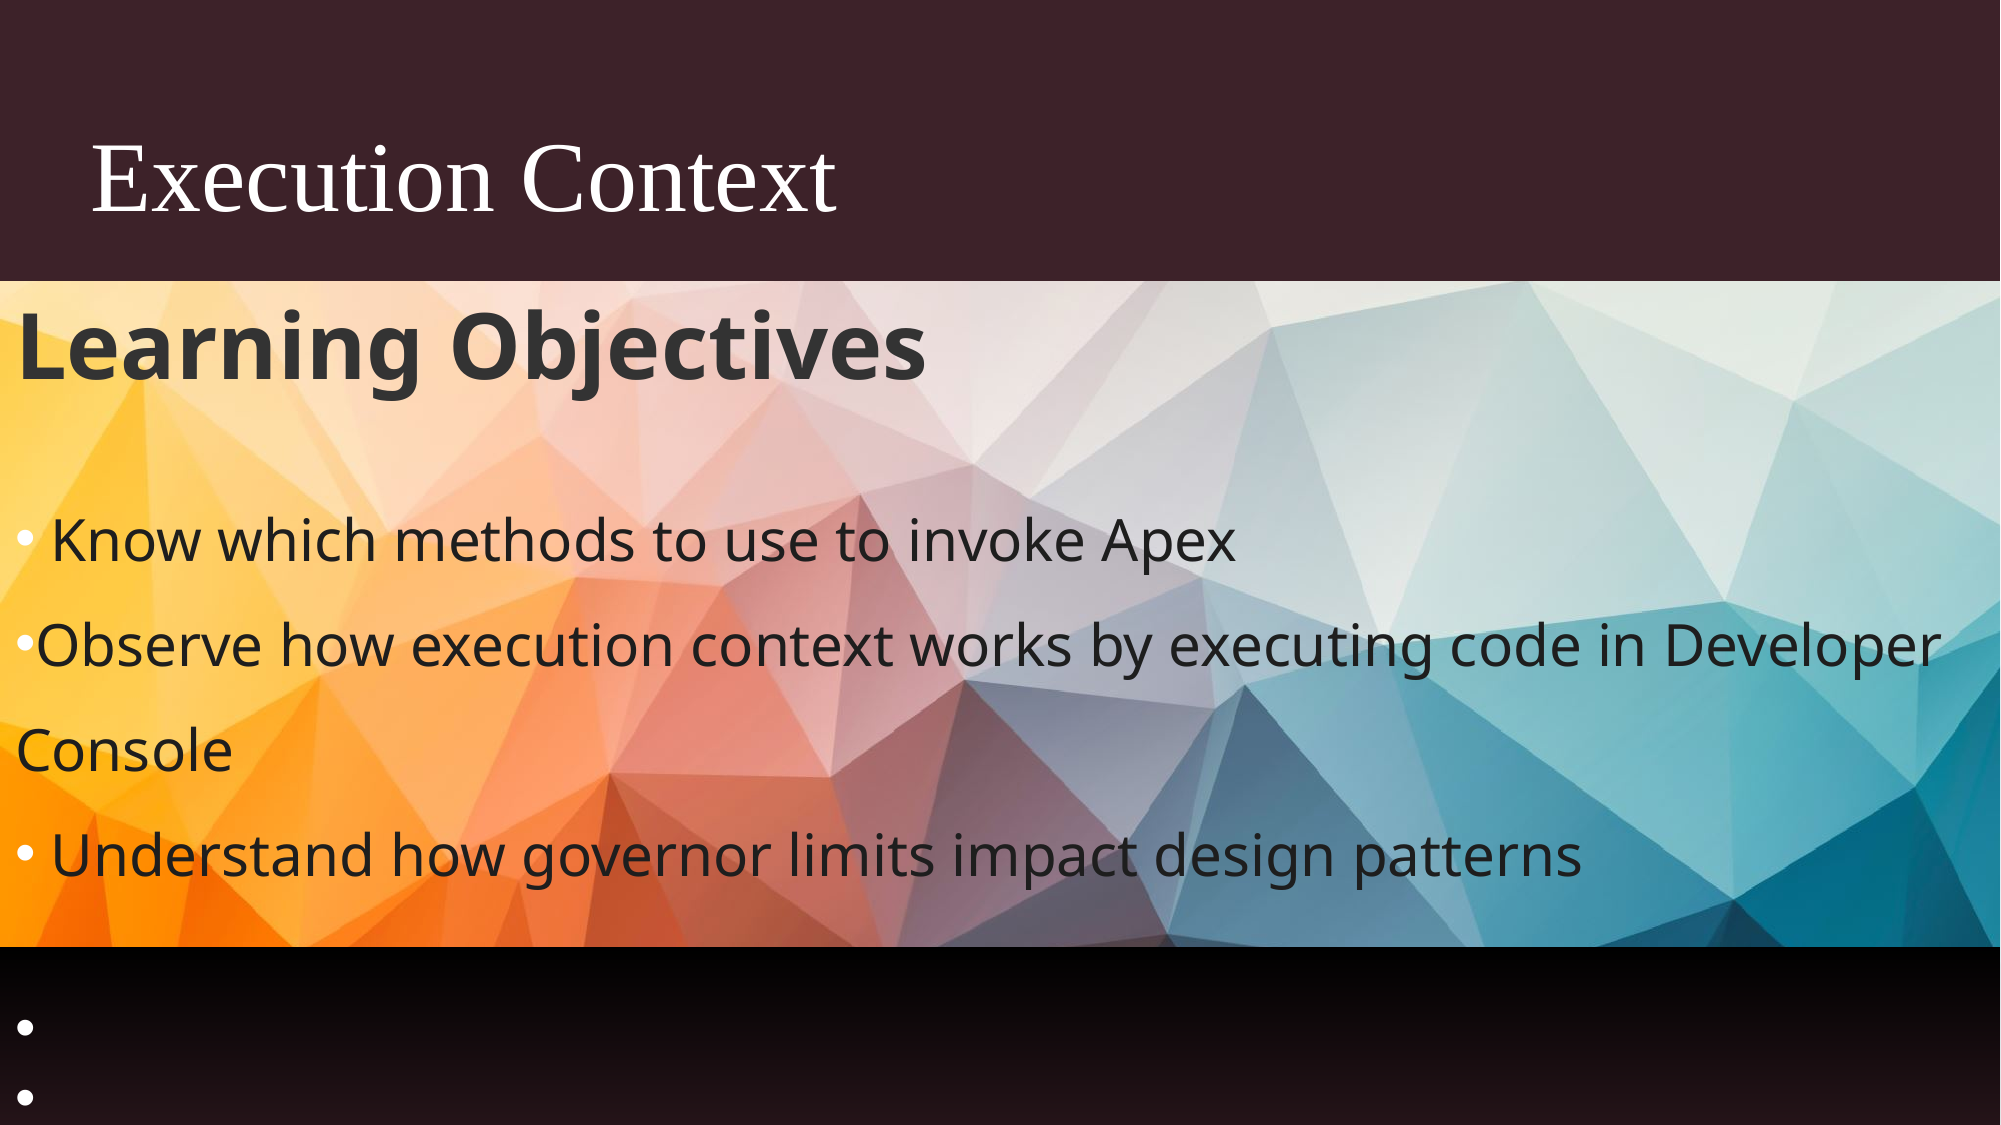

# Execution Context
Learning Objectives
 Know which methods to use to invoke Apex
Observe how execution context works by executing code in Developer Console
 Understand how governor limits impact design patterns